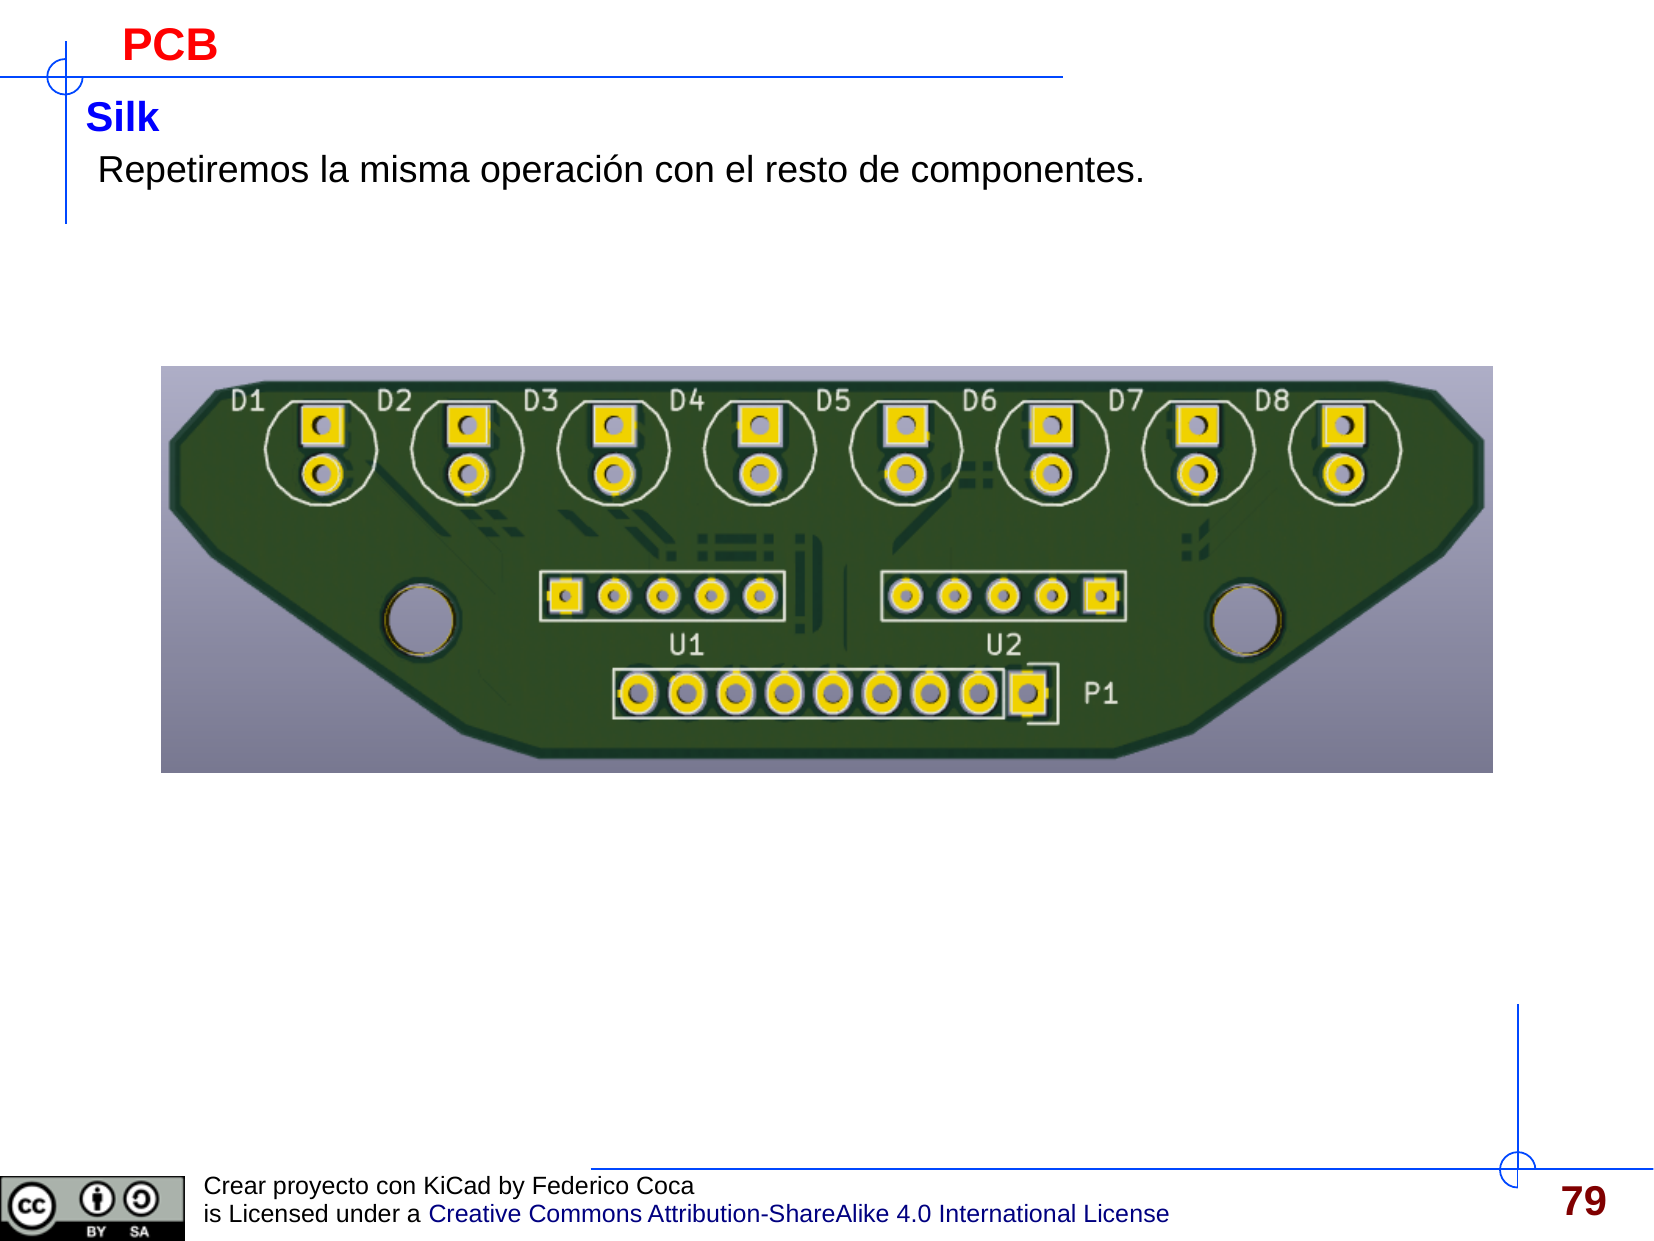

PCB
Silk
Repetiremos la misma operación con el resto de componentes.
Crear proyecto con KiCad by Federico Coca
is Licensed under a Creative Commons Attribution-ShareAlike 4.0 International License